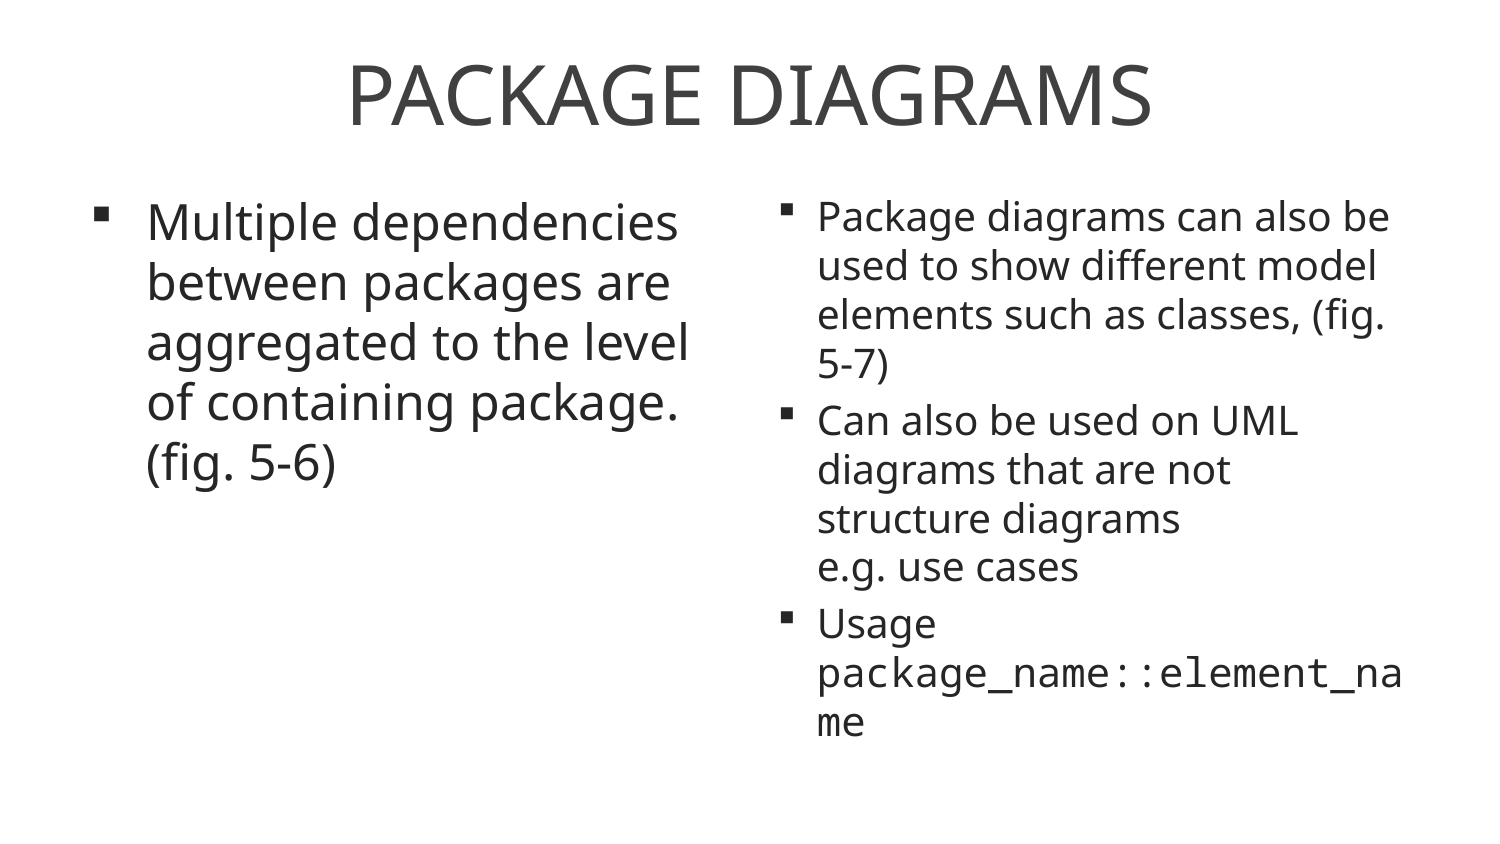

# Package diagrams
Multiple dependencies between packages are aggregated to the level of containing package.
(fig. 5-6)
Package diagrams can also be used to show different model elements such as classes, (fig. 5-7)
Can also be used on UML diagrams that are not structure diagrams
e.g. use cases
Usage
package_name::element_name